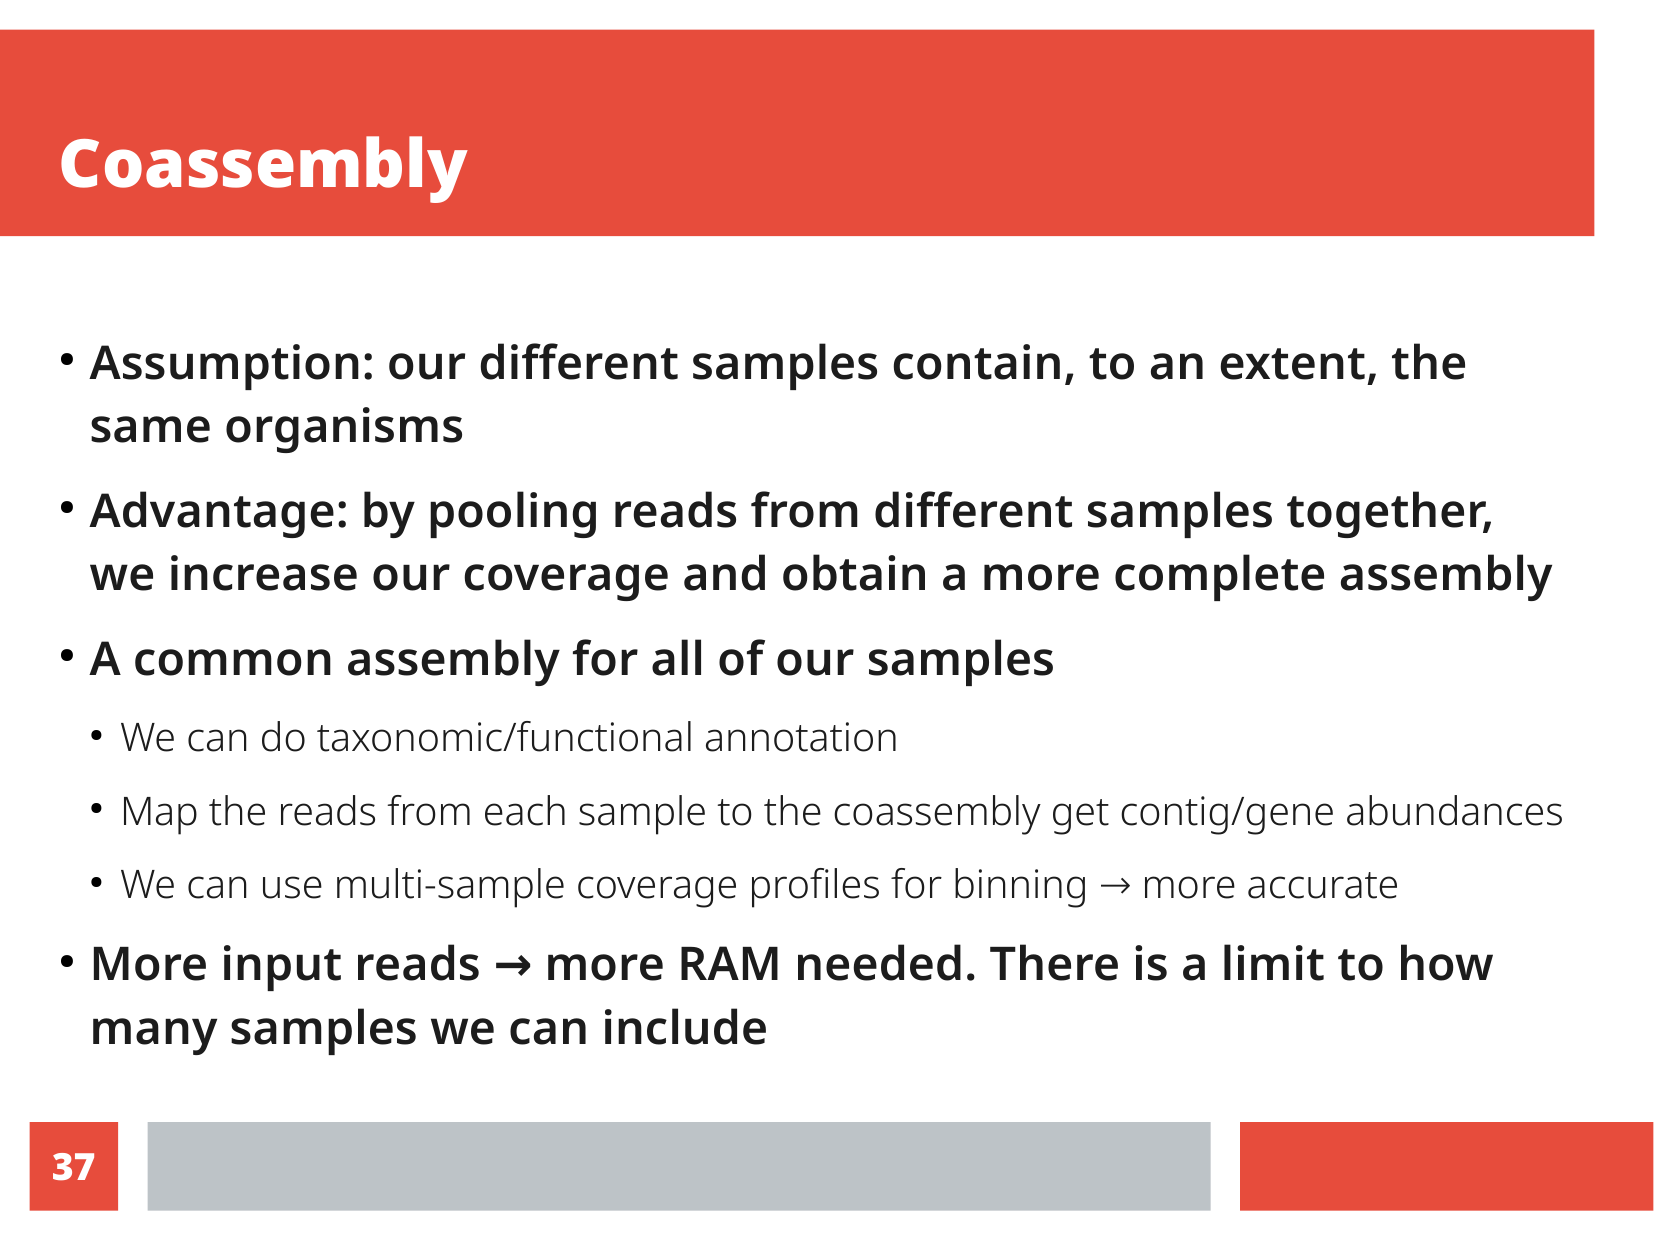

# Coassembly
Assumption: our different samples contain, to an extent, the same organisms
Advantage: by pooling reads from different samples together, we increase our coverage and obtain a more complete assembly
A common assembly for all of our samples
We can do taxonomic/functional annotation
Map the reads from each sample to the coassembly get contig/gene abundances
We can use multi-sample coverage profiles for binning → more accurate
More input reads → more RAM needed. There is a limit to how many samples we can include
37